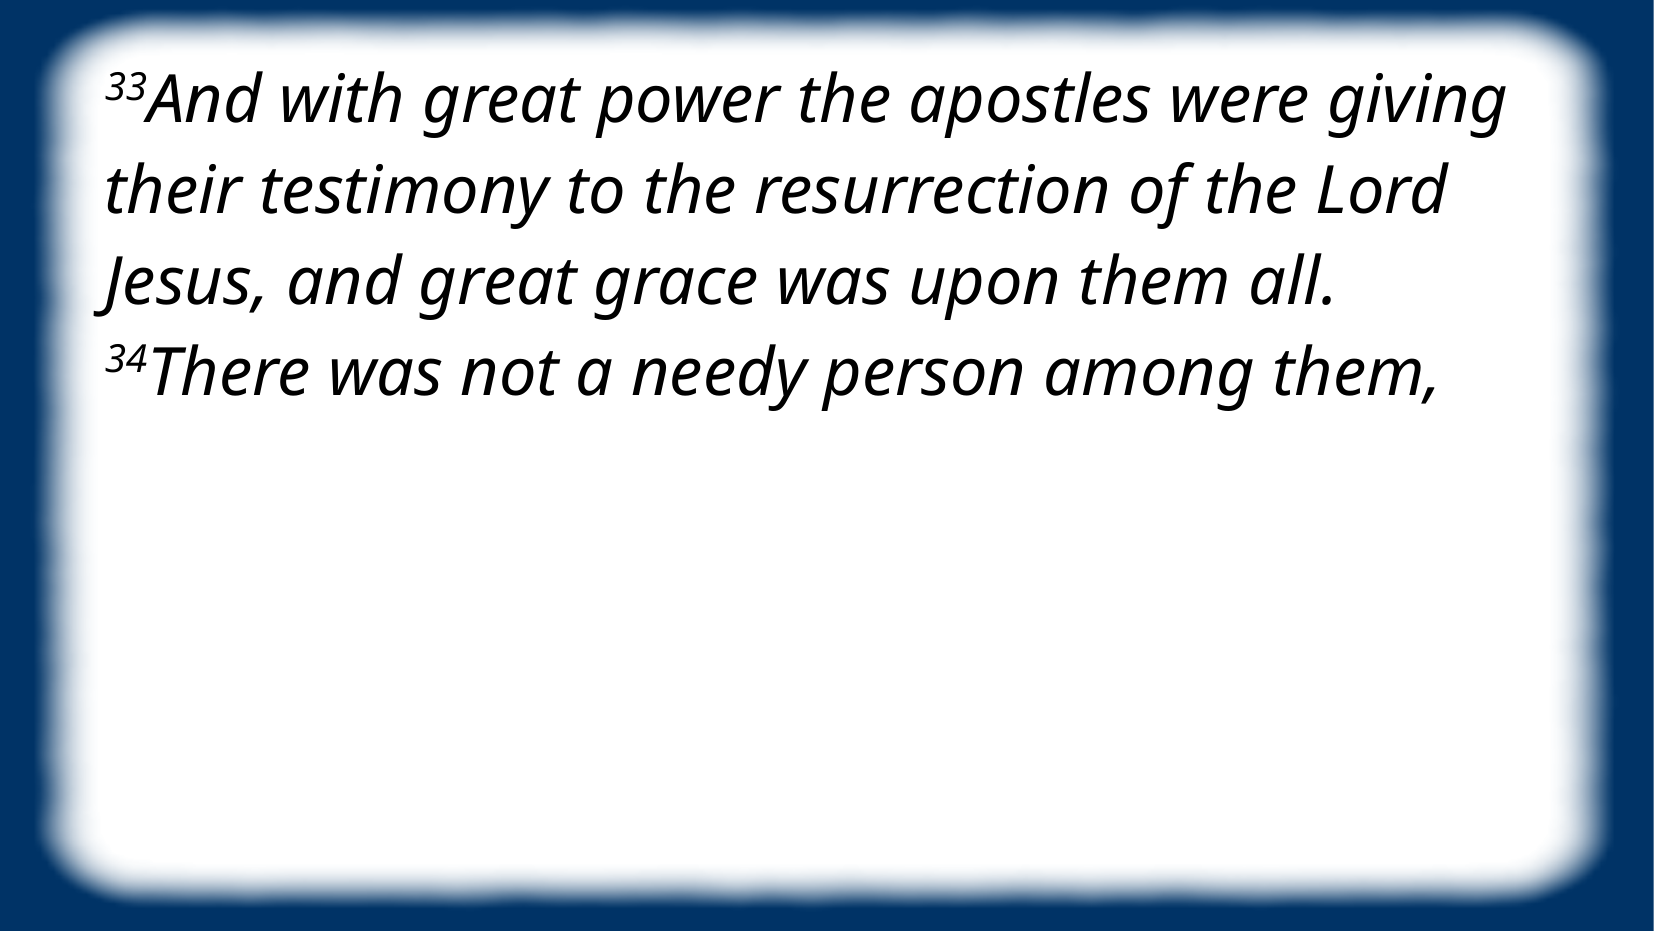

33And with great power the apostles were giving their testimony to the resurrection of the Lord Jesus, and great grace was upon them all. 34There was not a needy person among them,